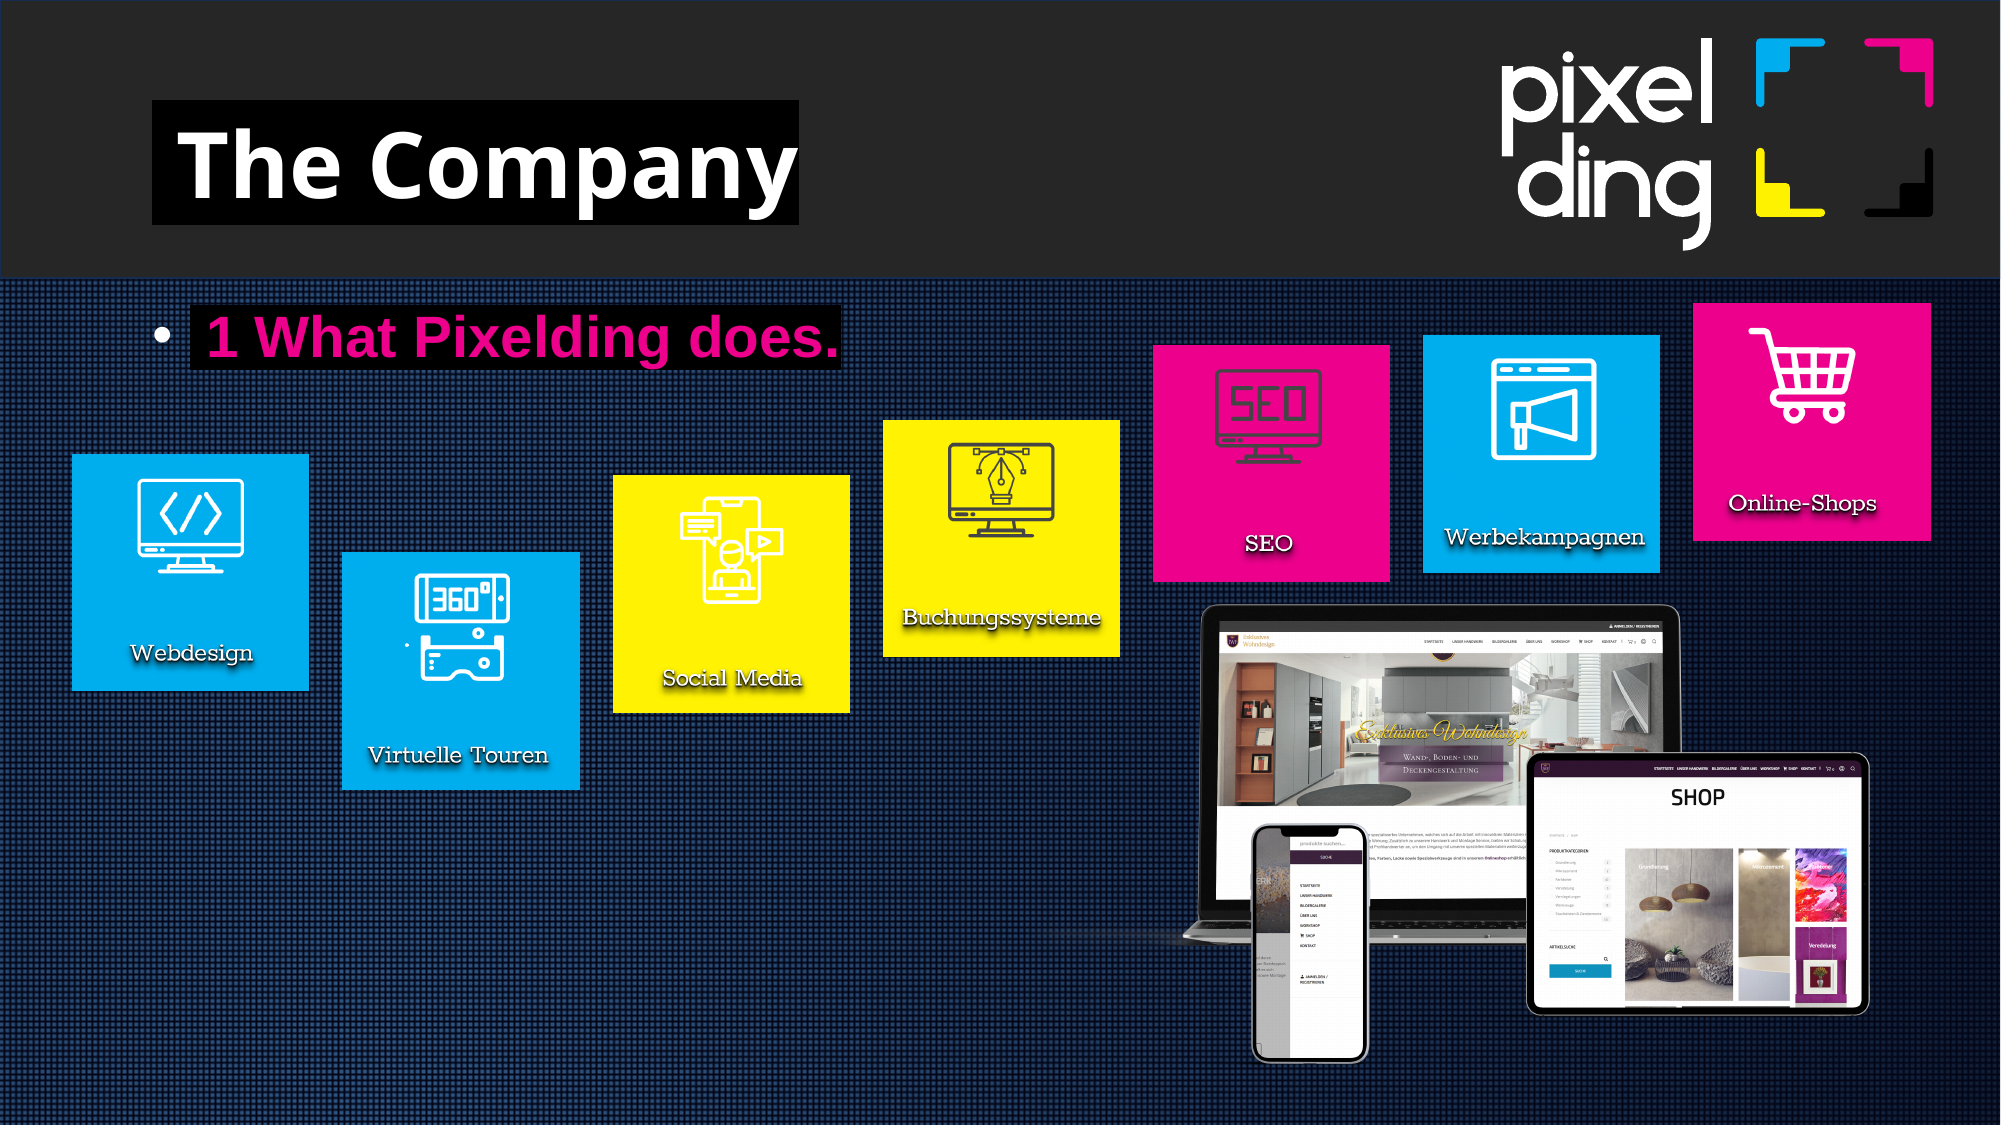

# The Company
 1 What Pixelding does.